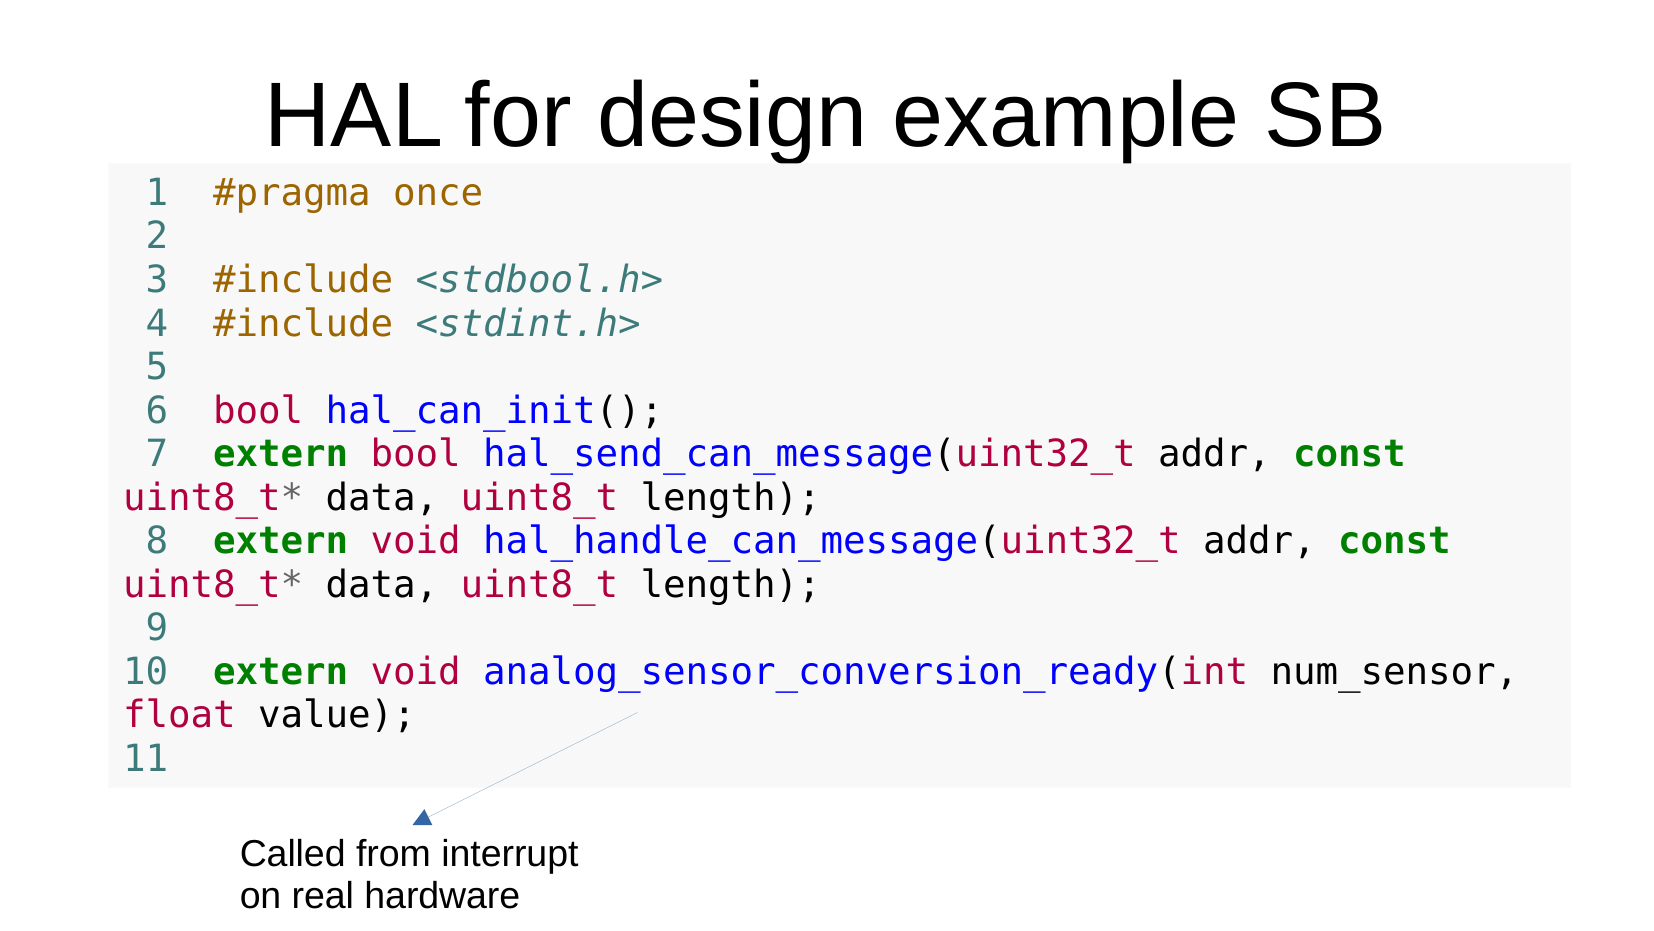

# HAL for design example SB
 1 #pragma once
 2
 3 #include <stdbool.h>
 4 #include <stdint.h>
 5
 6 bool hal_can_init();
 7 extern bool hal_send_can_message(uint32_t addr, const uint8_t* data, uint8_t length);
 8 extern void hal_handle_can_message(uint32_t addr, const uint8_t* data, uint8_t length);
 9
10 extern void analog_sensor_conversion_ready(int num_sensor, float value);
11
Called from interrupt on real hardware